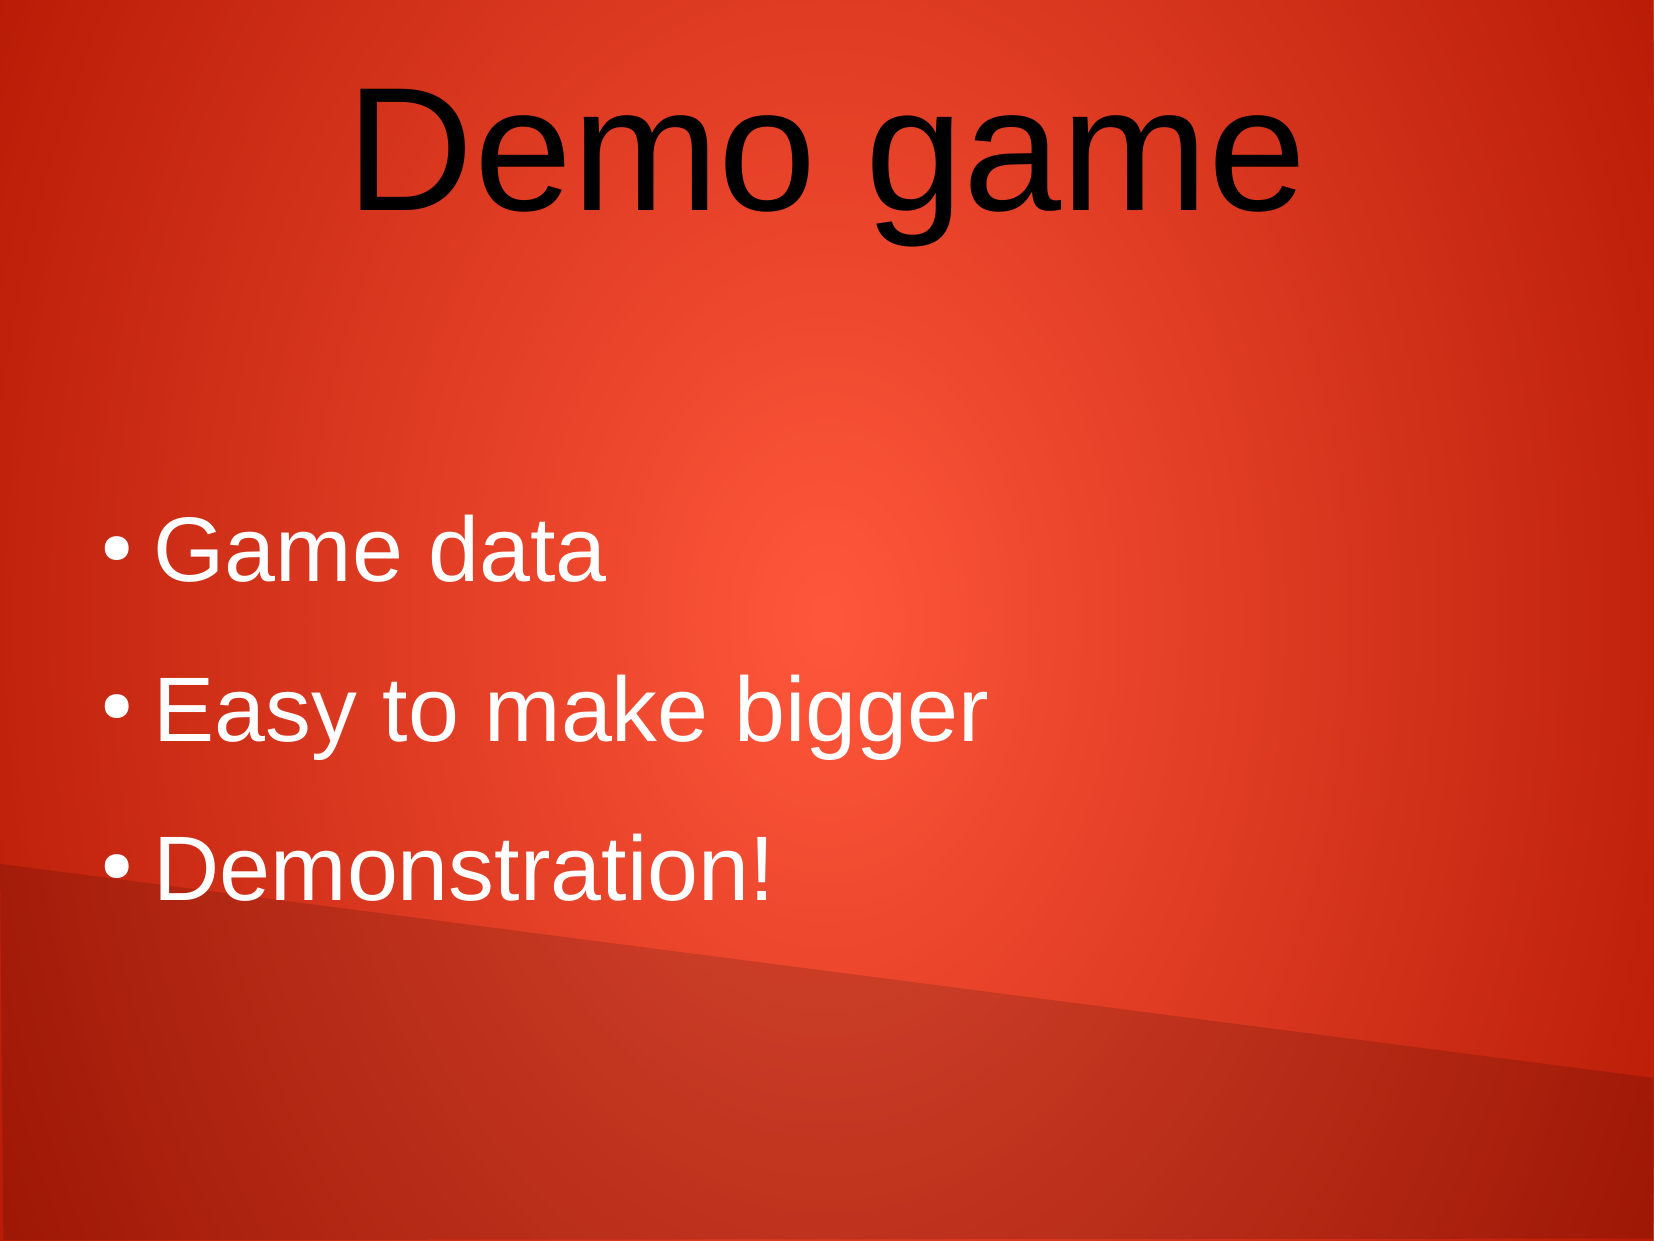

# Demo game
Game data
Easy to make bigger
Demonstration!